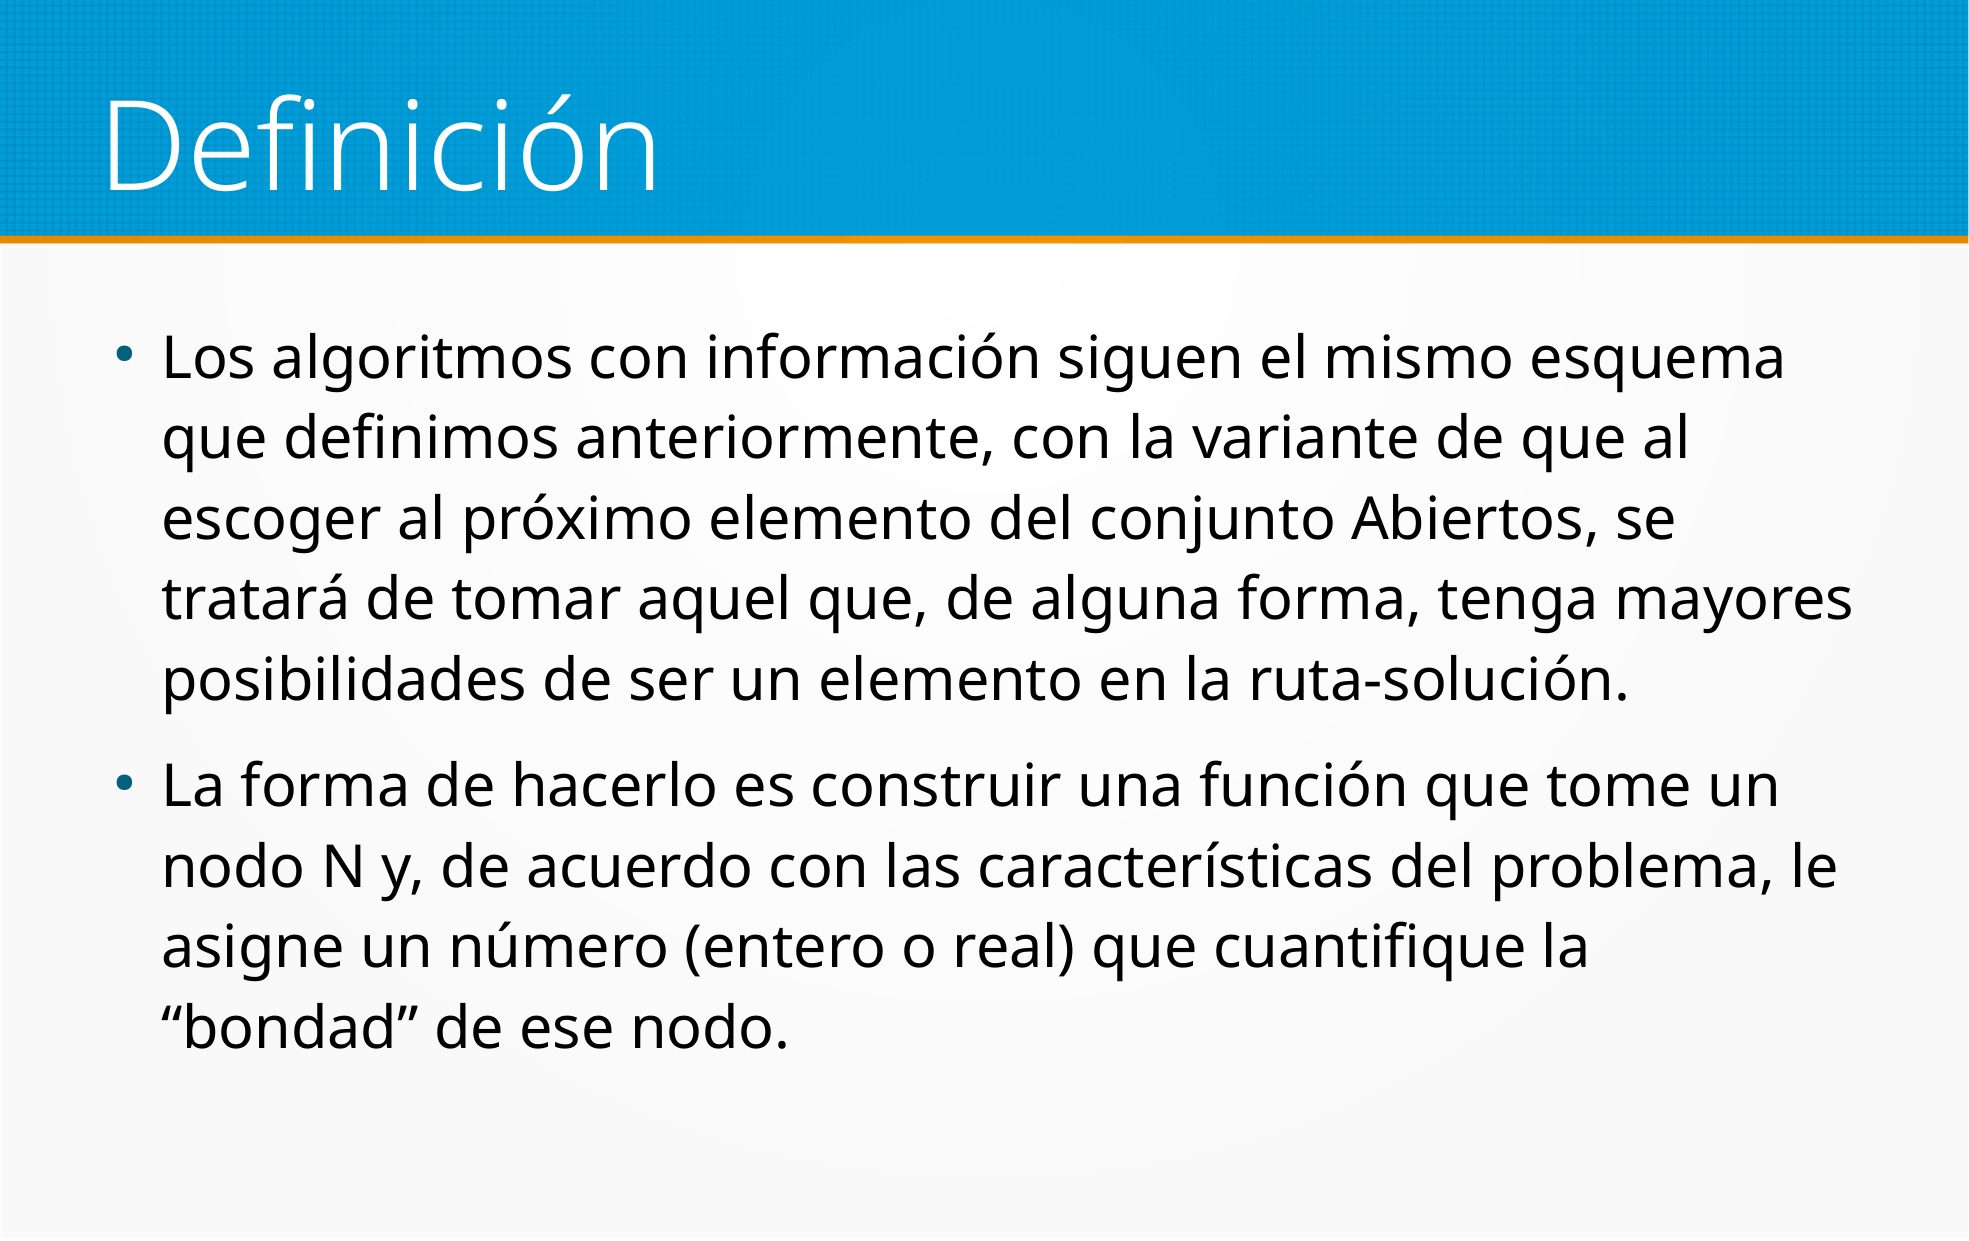

# Definición
Los algoritmos con información siguen el mismo esquema que definimos anteriormente, con la variante de que al escoger al próximo elemento del conjunto Abiertos, se tratará de tomar aquel que, de alguna forma, tenga mayores posibilidades de ser un elemento en la ruta-solución.
La forma de hacerlo es construir una función que tome un nodo N y, de acuerdo con las características del problema, le asigne un número (entero o real) que cuantifique la “bondad” de ese nodo.